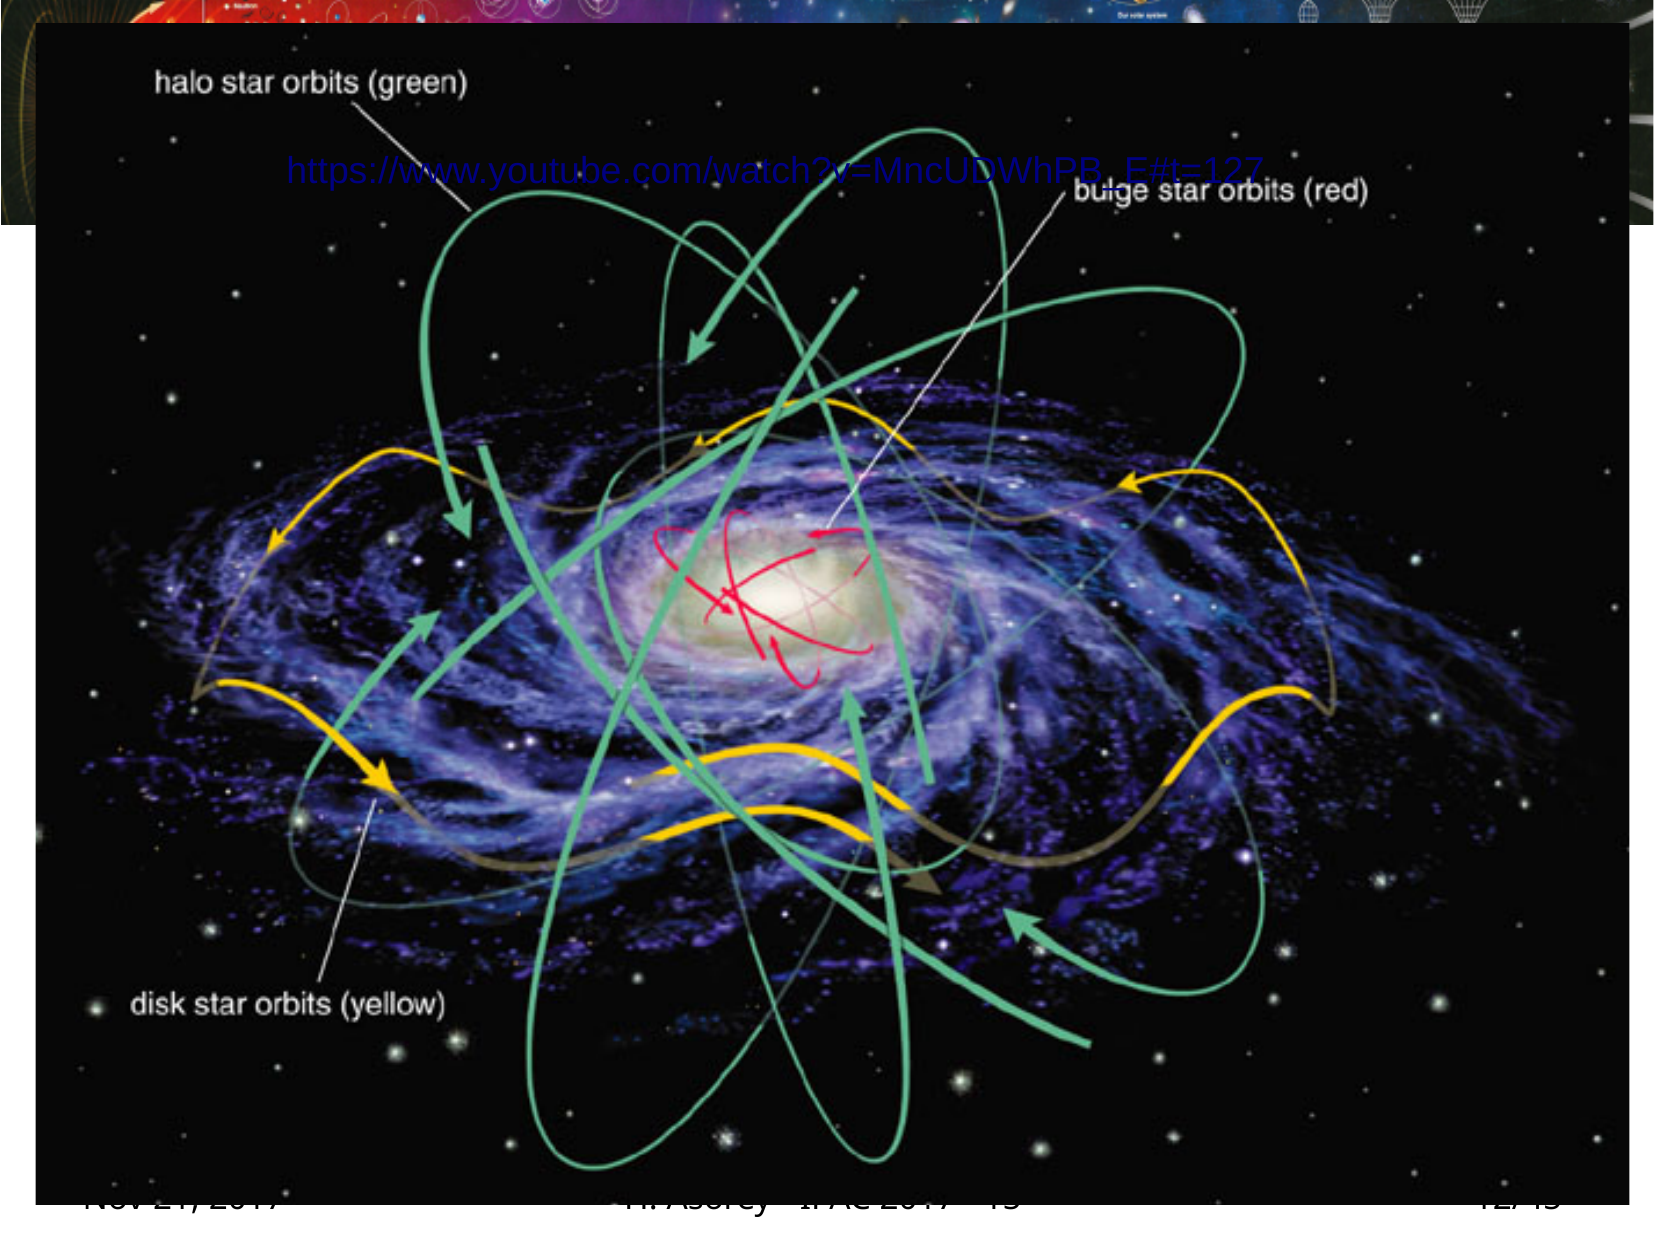

https://www.youtube.com/watch?v=MncUDWhPB_E#t=127
Nov 21, 2017
H. Asorey - IPAC 2017 - 15
12